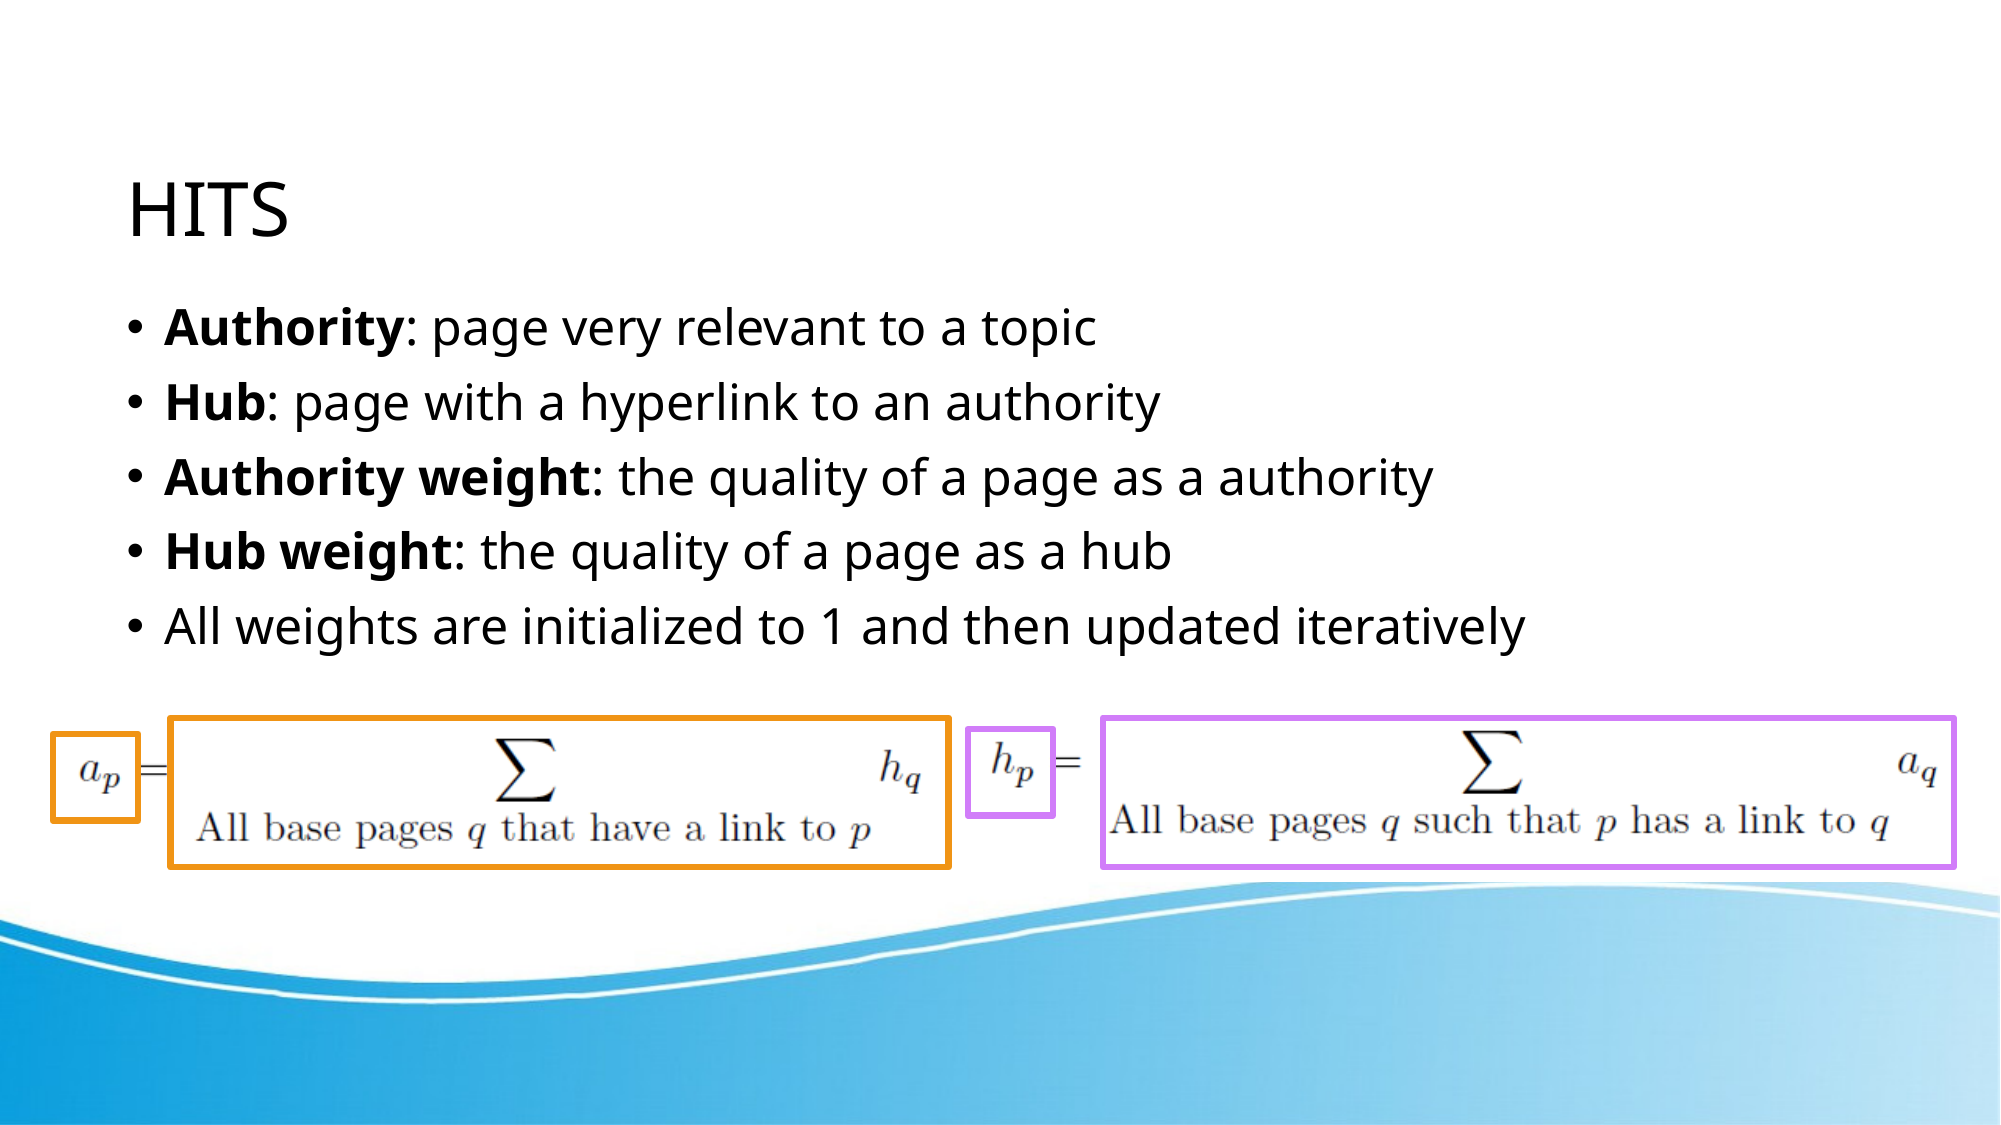

# HITS
Authority: page very relevant to a topic
Hub: page with a hyperlink to an authority
Authority weight: the quality of a page as a authority
Hub weight: the quality of a page as a hub
All weights are initialized to 1 and then updated iteratively